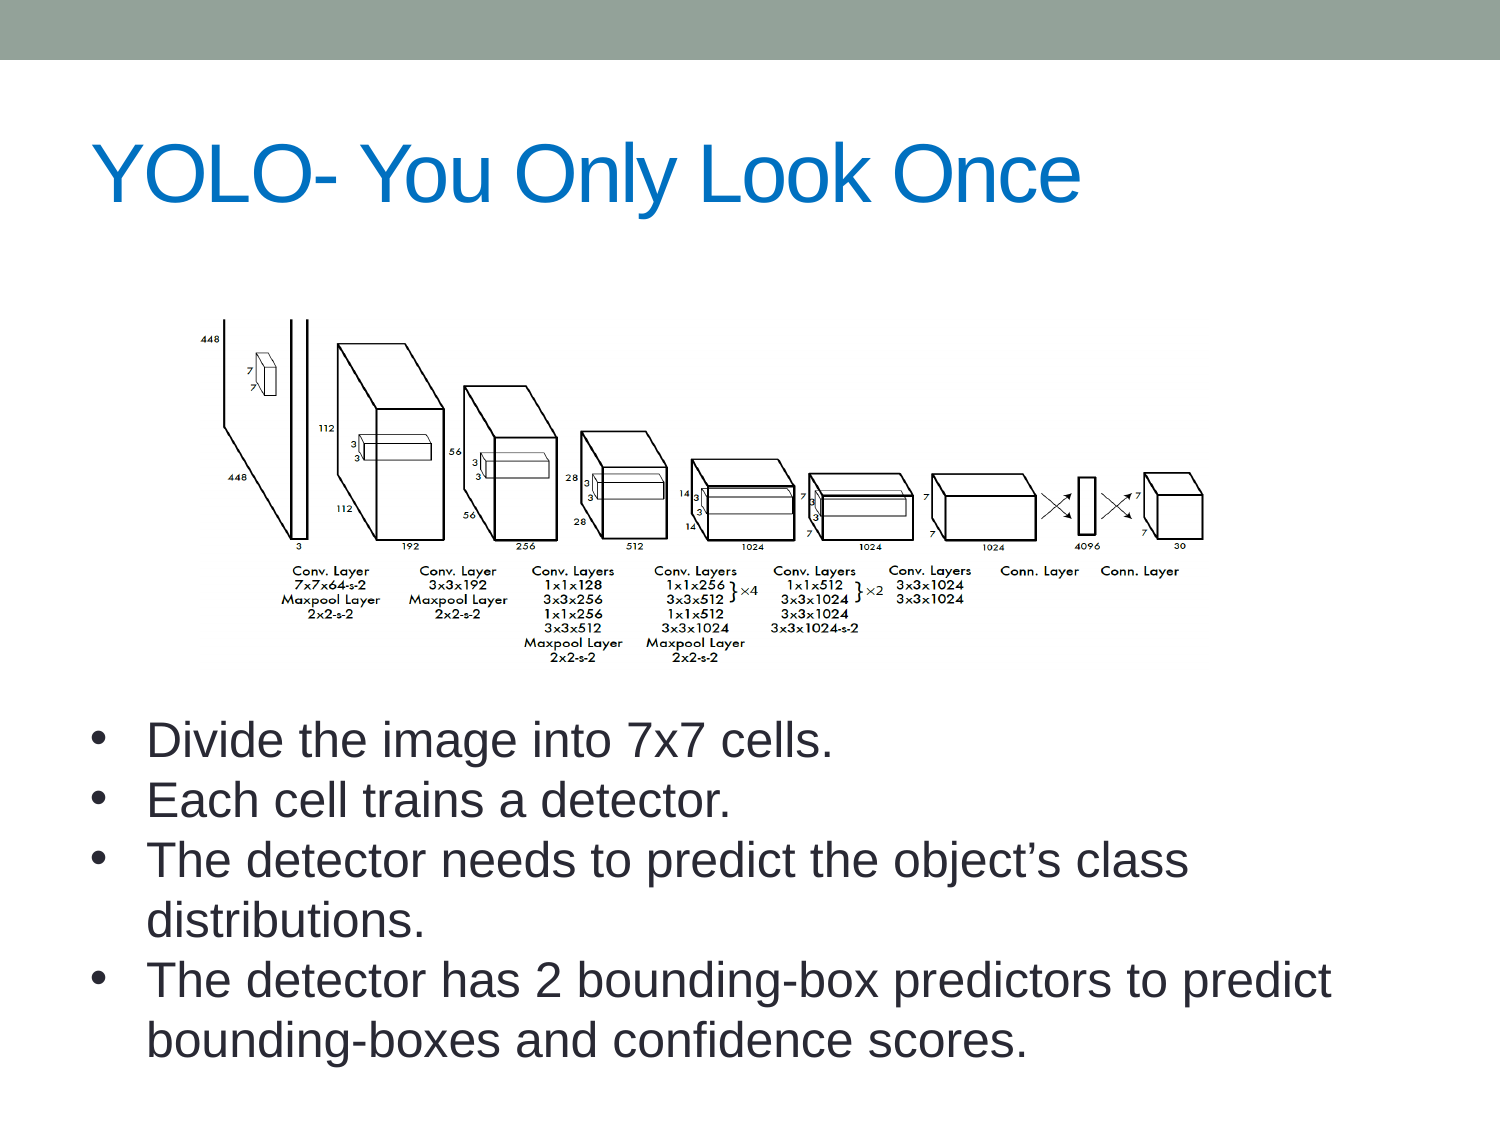

# YOLO- You Only Look Once
Divide the image into 7x7 cells.
Each cell trains a detector.
The detector needs to predict the object’s class distributions.
The detector has 2 bounding-box predictors to predict bounding-boxes and confidence scores.